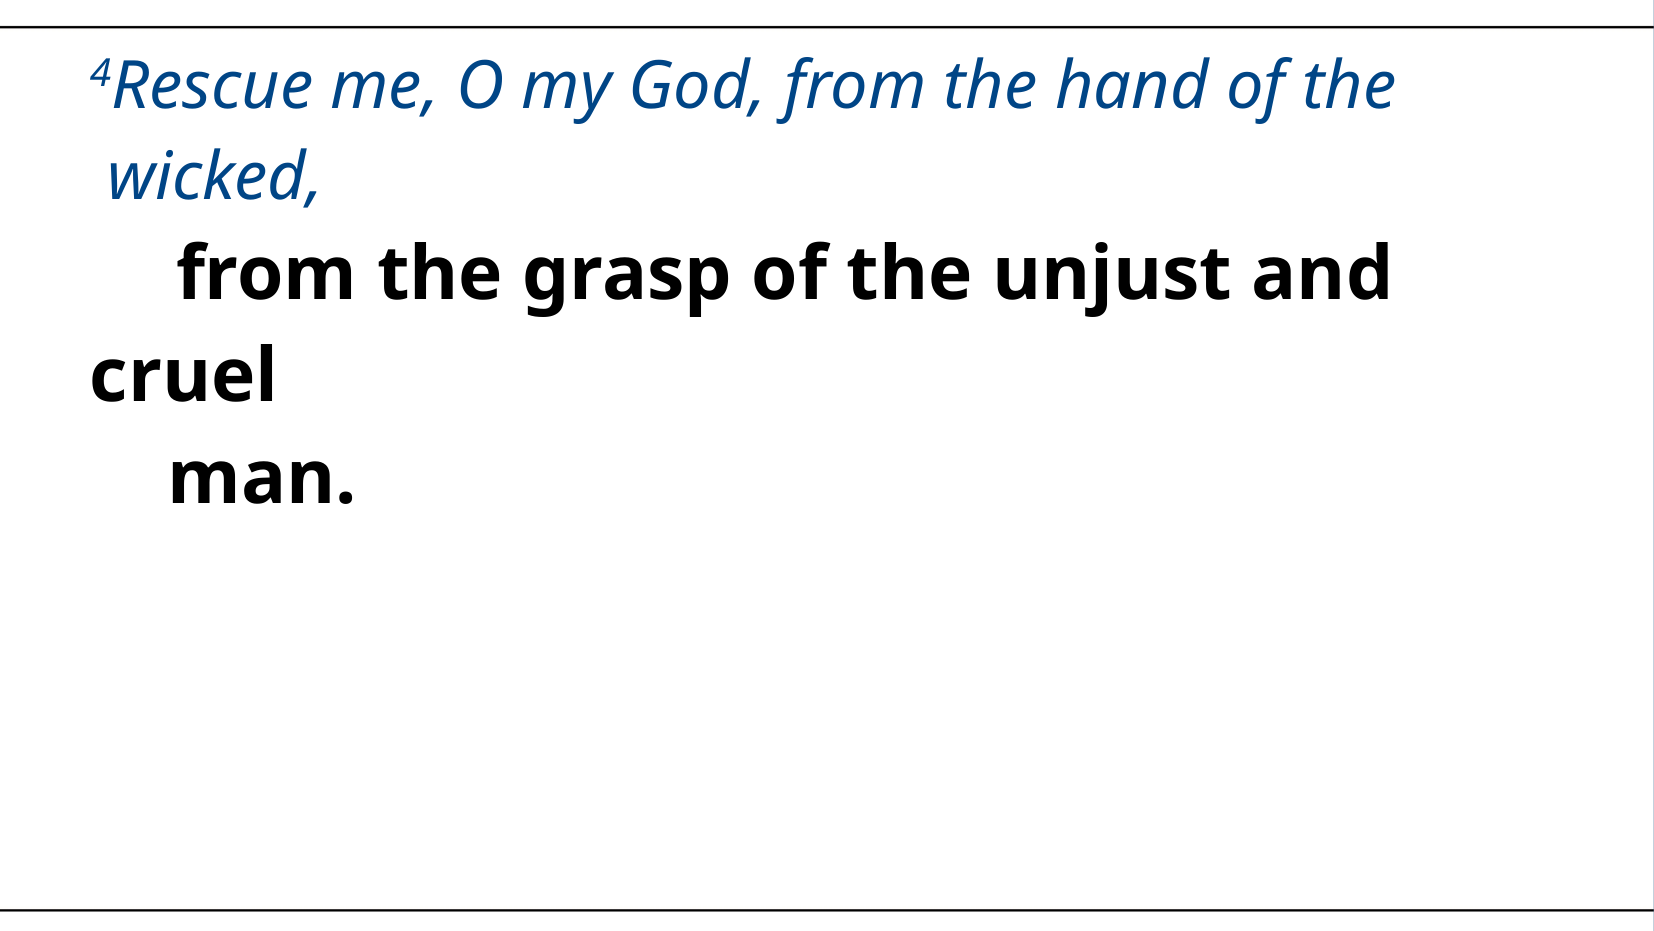

4Rescue me, O my God, from the hand of the
 wicked,
 from the grasp of the unjust and cruel
 man.